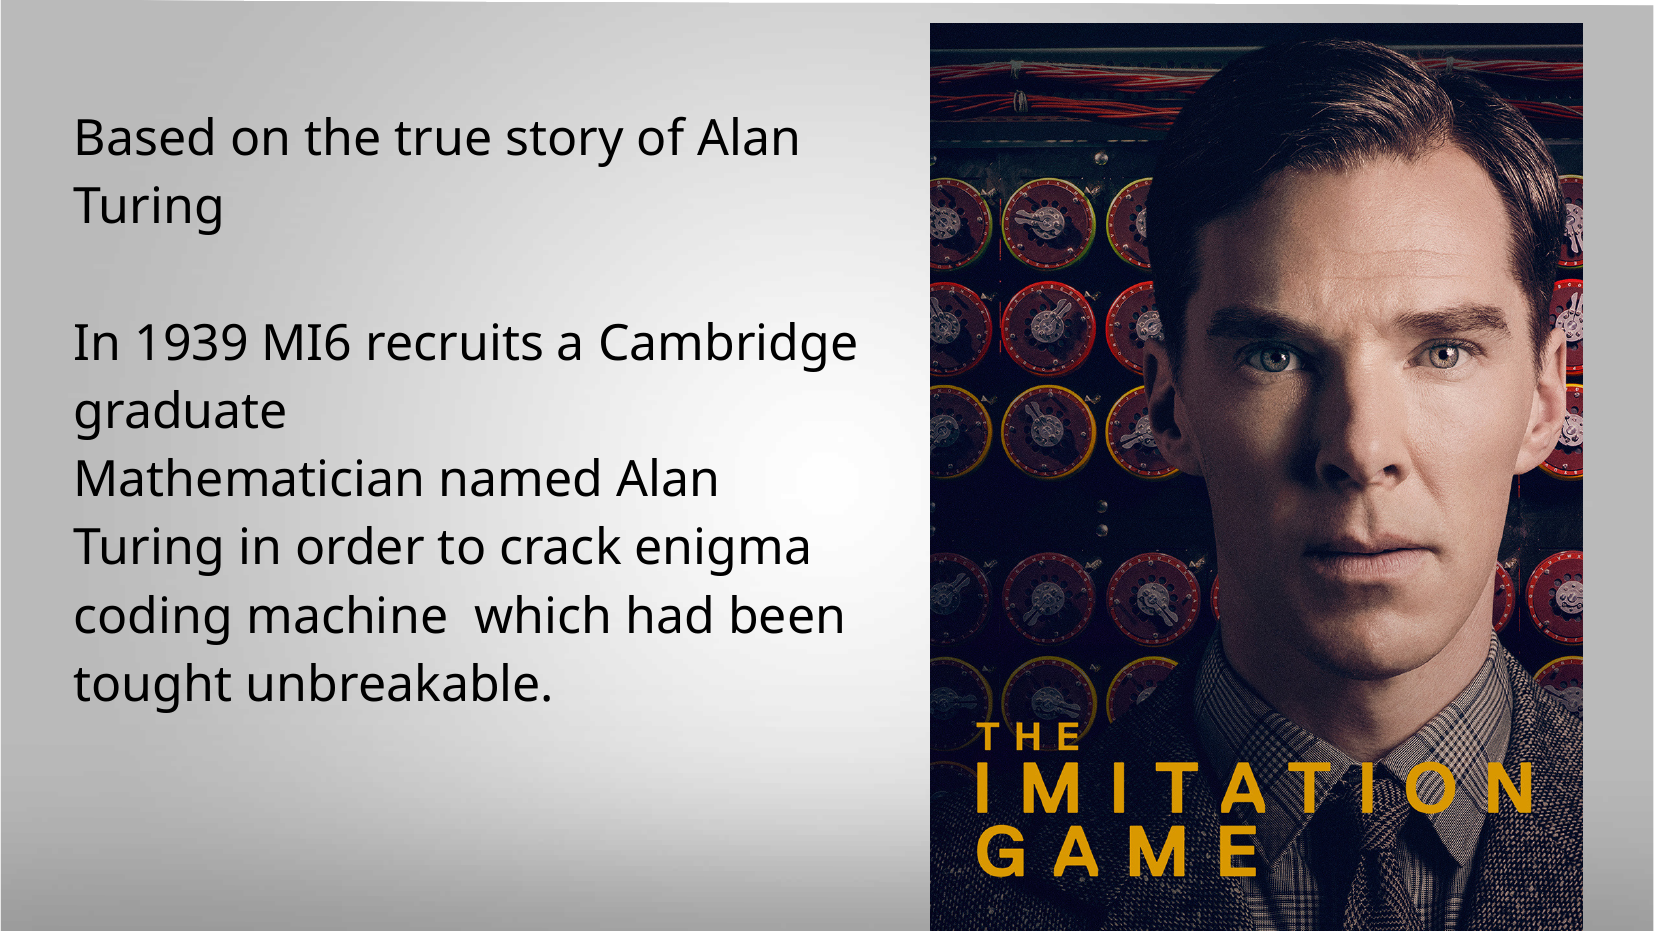

Based on the true story of Alan Turing
In 1939 MI6 recruits a Cambridge graduate
Mathematician named Alan Turing in order to crack enigma coding machine which had been tought unbreakable.